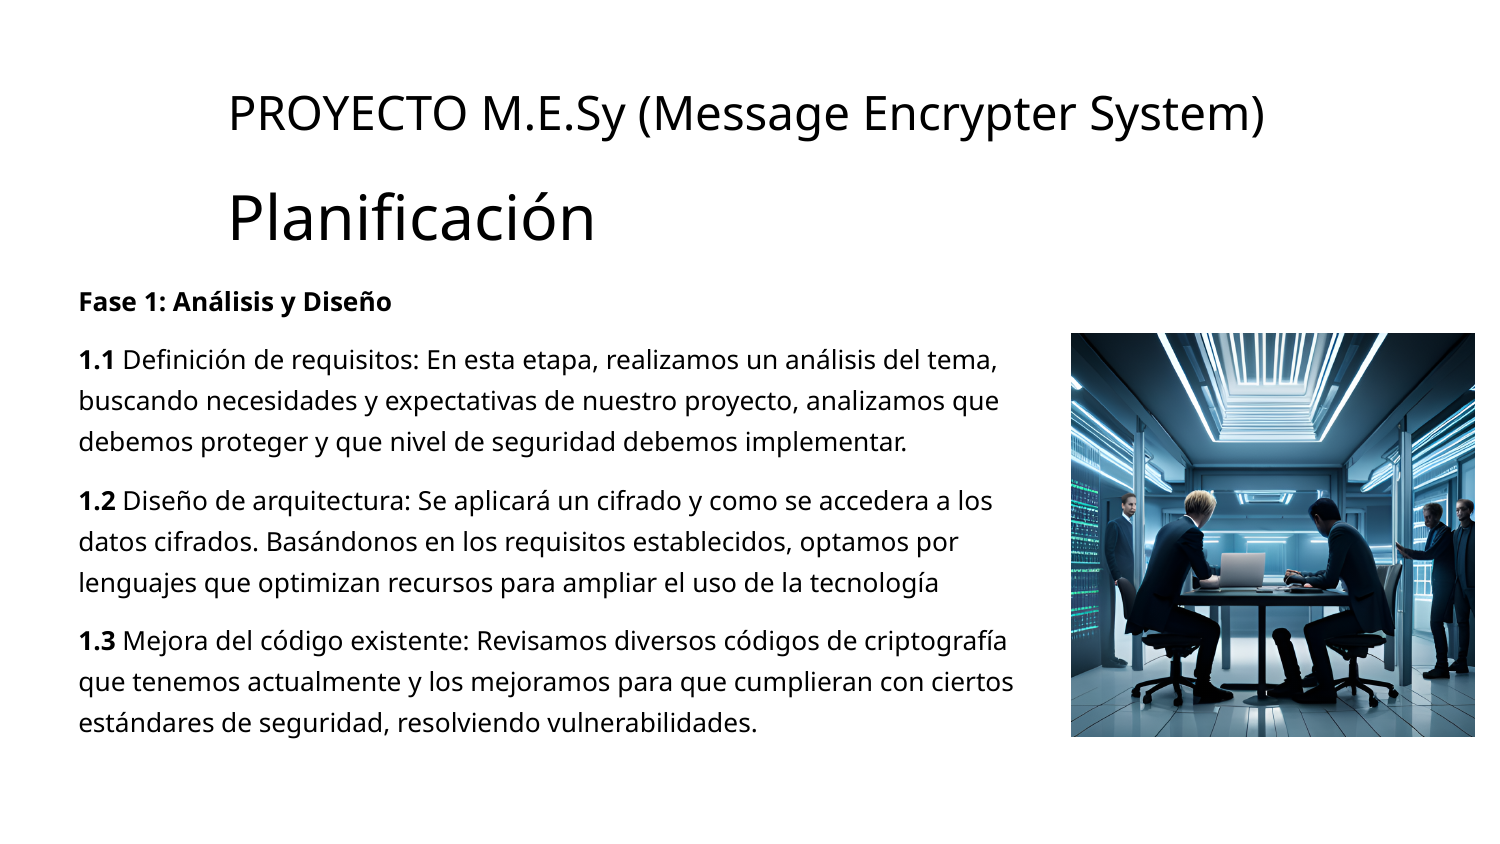

# PROYECTO M.E.Sy (Message Encrypter System)
Planificación
Fase 1: Análisis y Diseño
1.1 Definición de requisitos: En esta etapa, realizamos un análisis del tema, buscando necesidades y expectativas de nuestro proyecto, analizamos que debemos proteger y que nivel de seguridad debemos implementar.
1.2 Diseño de arquitectura: Se aplicará un cifrado y como se accedera a los datos cifrados. Basándonos en los requisitos establecidos, optamos por lenguajes que optimizan recursos para ampliar el uso de la tecnología
1.3 Mejora del código existente: Revisamos diversos códigos de criptografía que tenemos actualmente y los mejoramos para que cumplieran con ciertos estándares de seguridad, resolviendo vulnerabilidades.